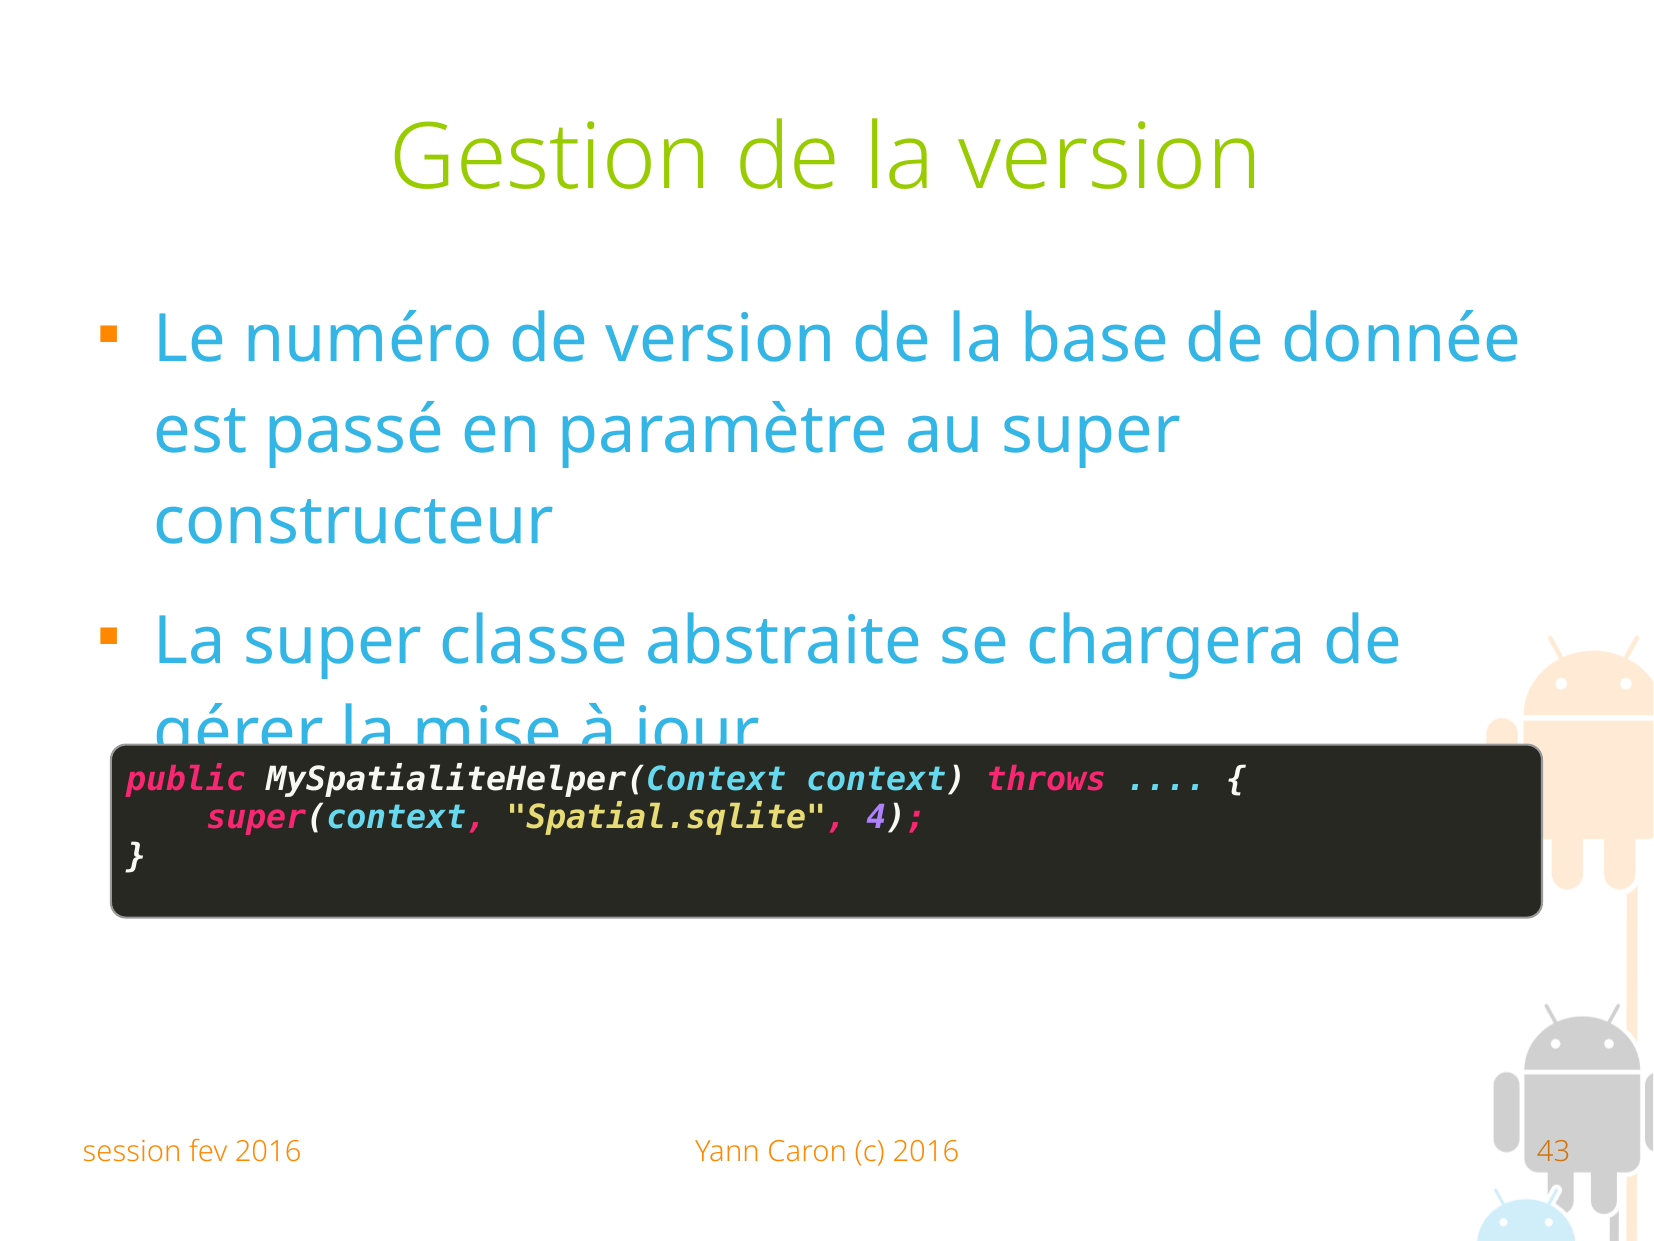

# Gestion de la version
Le numéro de version de la base de donnée est passé en paramètre au super constructeur
La super classe abstraite se chargera de gérer la mise à jour
public MySpatialiteHelper(Context context) throws .... {
 super(context, "Spatial.sqlite", 4);
}
session fev 2016
Yann Caron (c) 2016
43